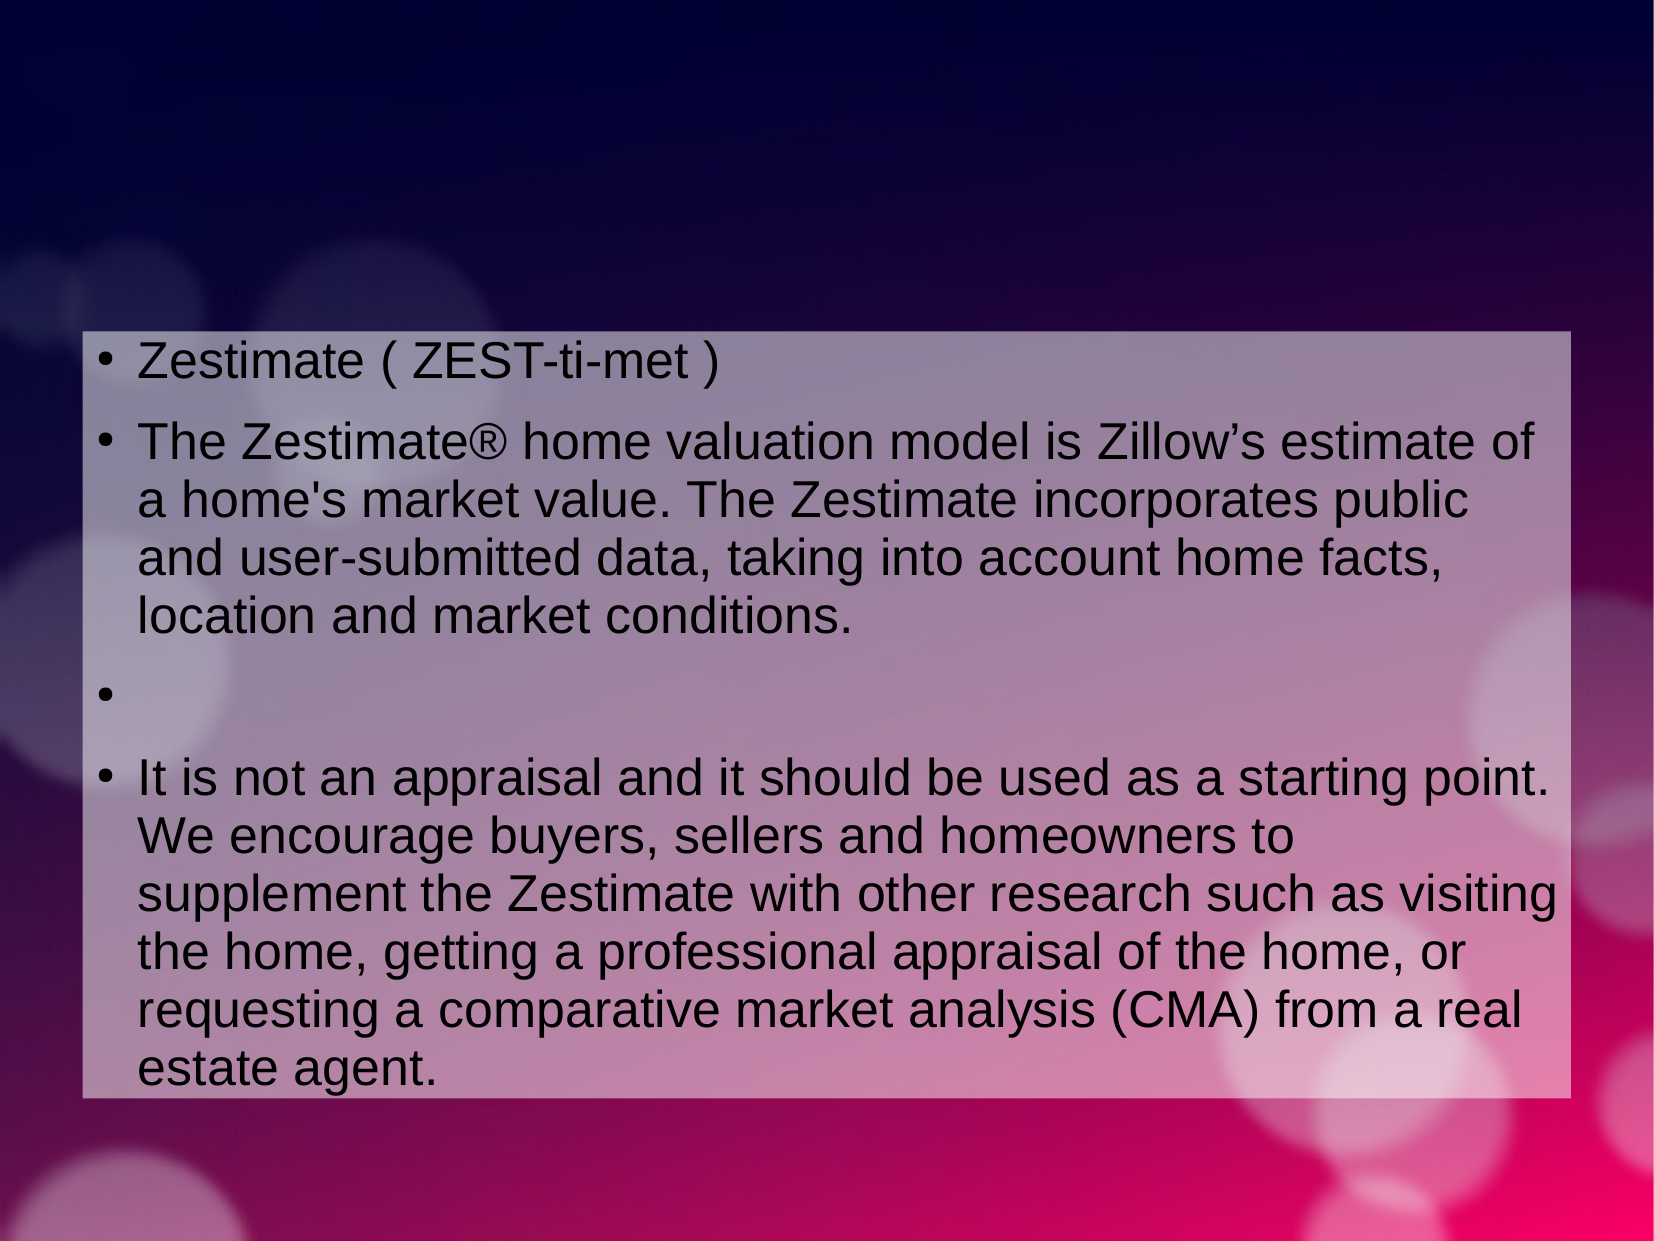

# Zestimate ( ZEST-ti-met )
The Zestimate® home valuation model is Zillow’s estimate of a home's market value. The Zestimate incorporates public and user-submitted data, taking into account home facts, location and market conditions.
It is not an appraisal and it should be used as a starting point. We encourage buyers, sellers and homeowners to supplement the Zestimate with other research such as visiting the home, getting a professional appraisal of the home, or requesting a comparative market analysis (CMA) from a real estate agent.